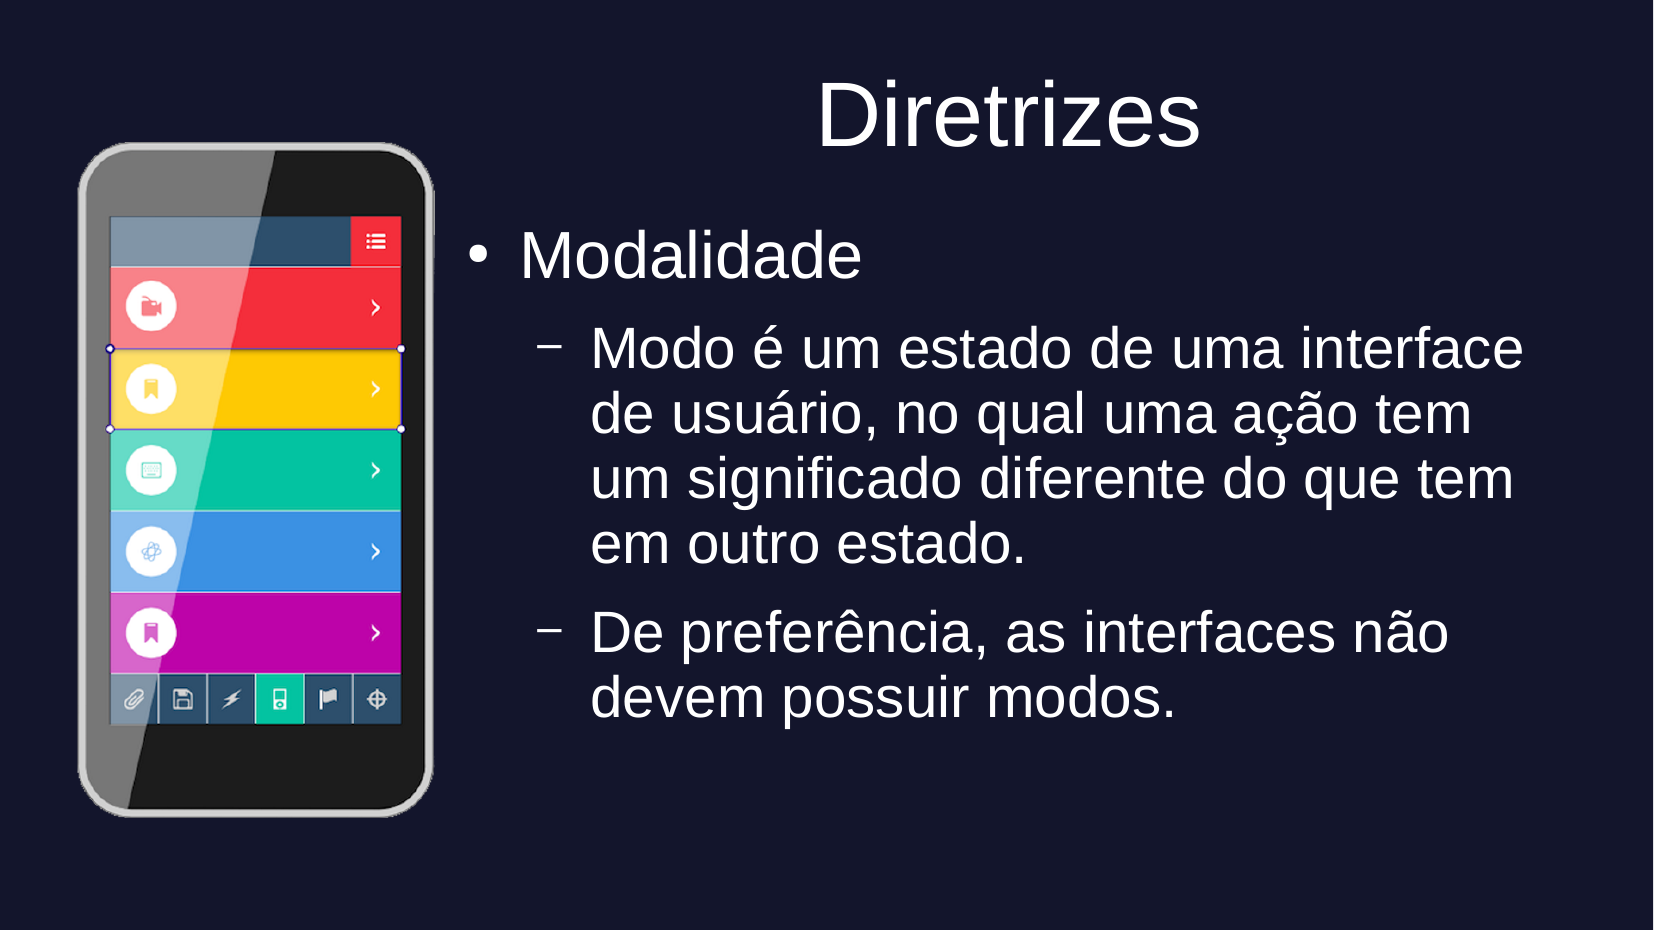

# Diretrizes
Modalidade
Modo é um estado de uma interface de usuário, no qual uma ação tem um significado diferente do que tem em outro estado.
De preferência, as interfaces não devem possuir modos.